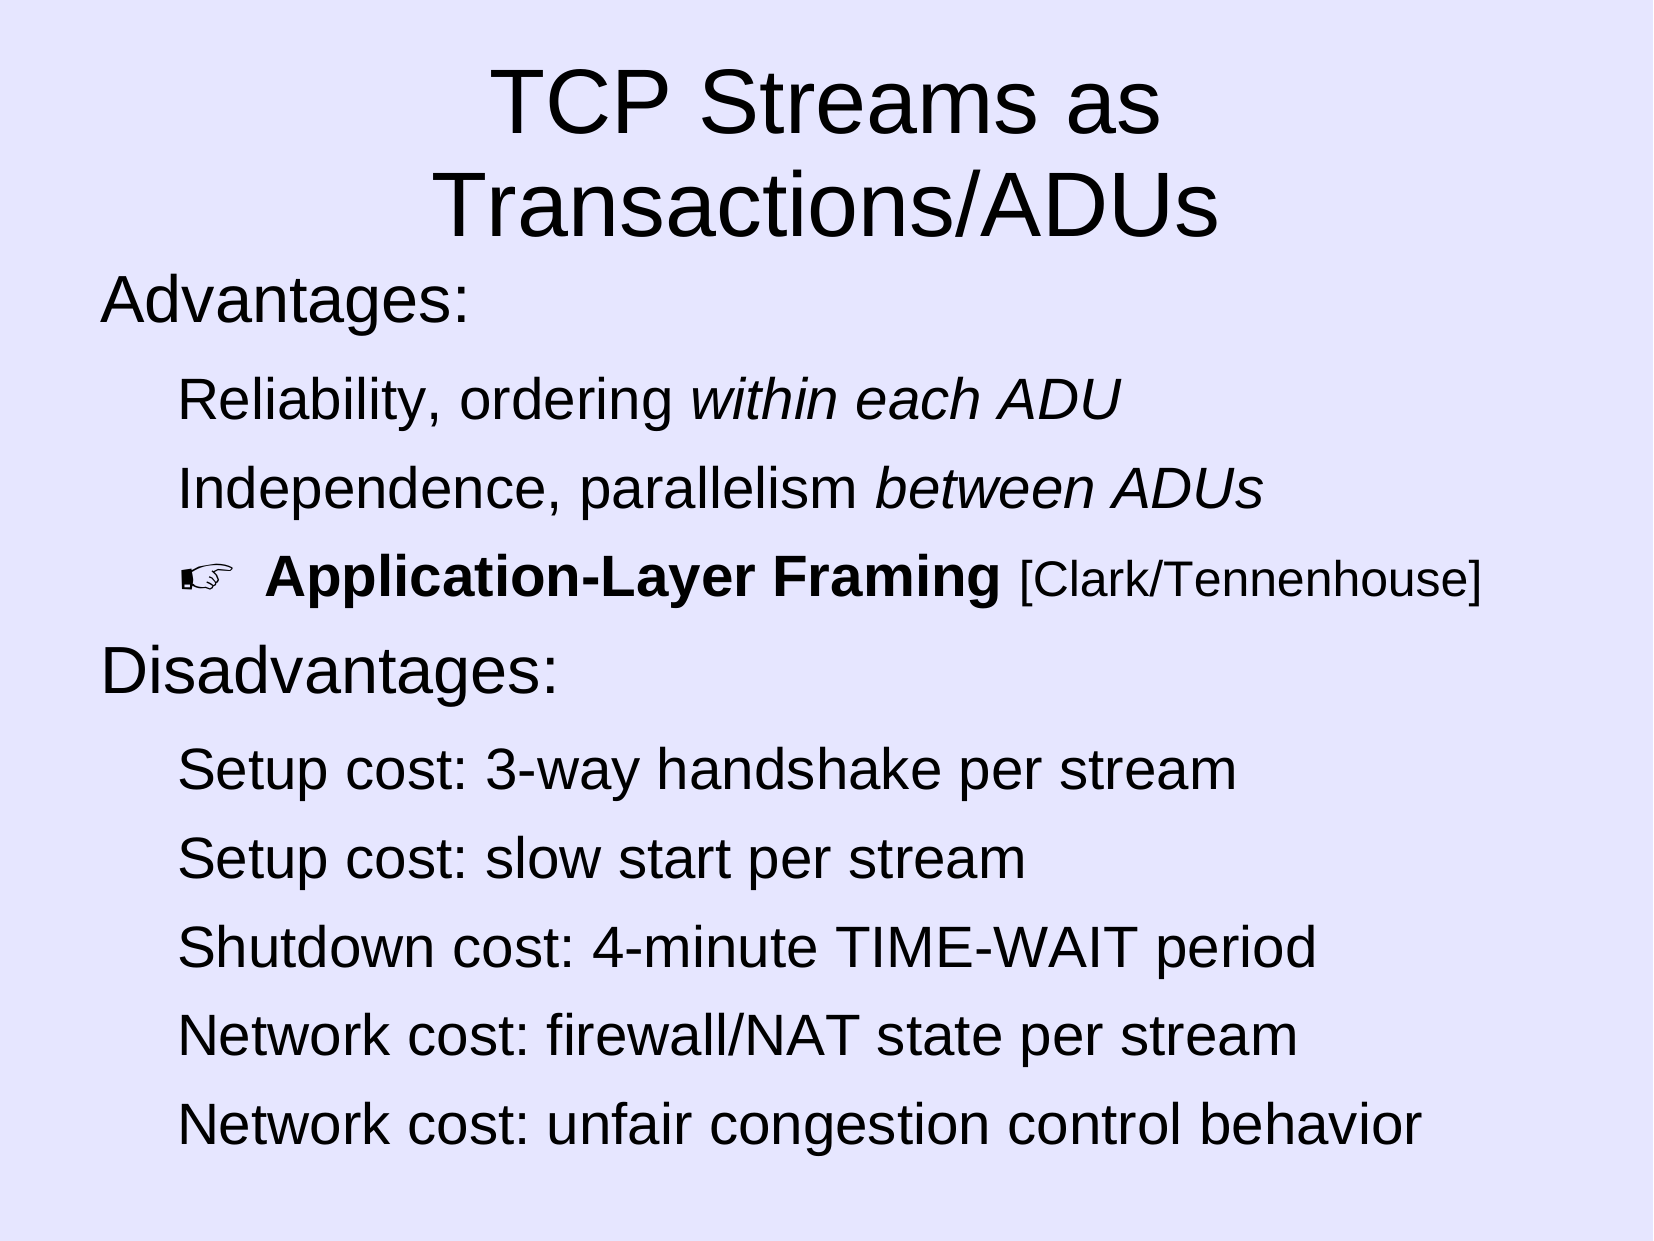

# TCP Streams as Transactions/ADUs
Advantages:
Reliability, ordering within each ADU
Independence, parallelism between ADUs
☞ Application-Layer Framing [Clark/Tennenhouse]
Disadvantages:
Setup cost: 3-way handshake per stream
Setup cost: slow start per stream
Shutdown cost: 4-minute TIME-WAIT period
Network cost: firewall/NAT state per stream
Network cost: unfair congestion control behavior